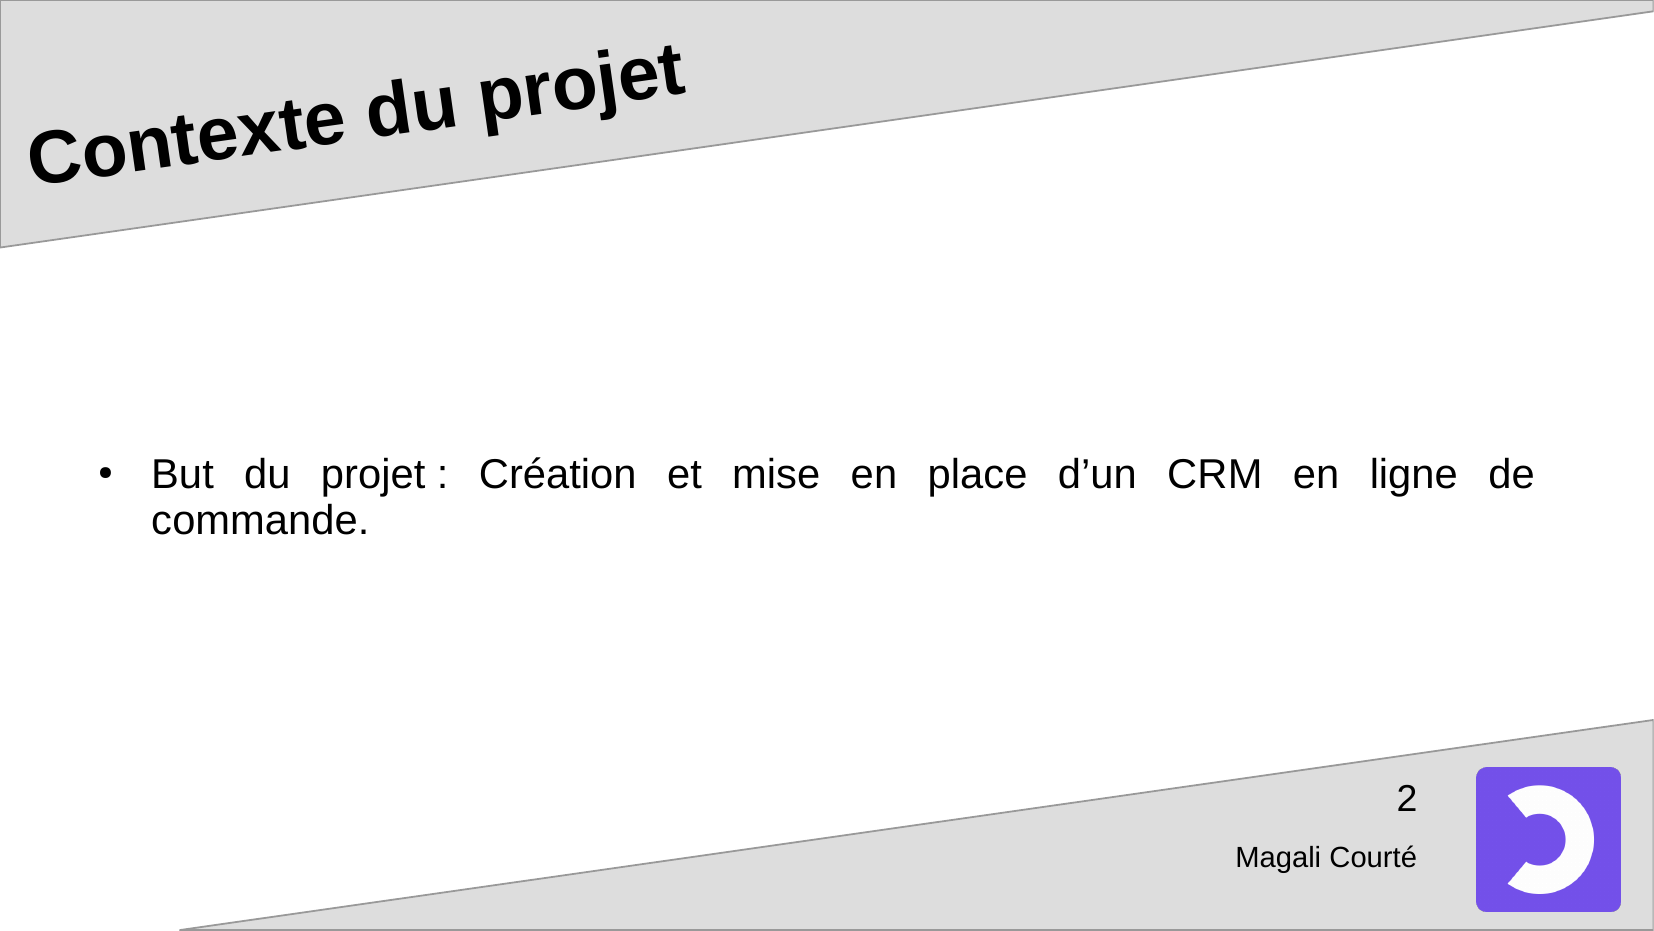

# Contexte du projet
But du projet : Création et mise en place d’un CRM en ligne de commande.
2